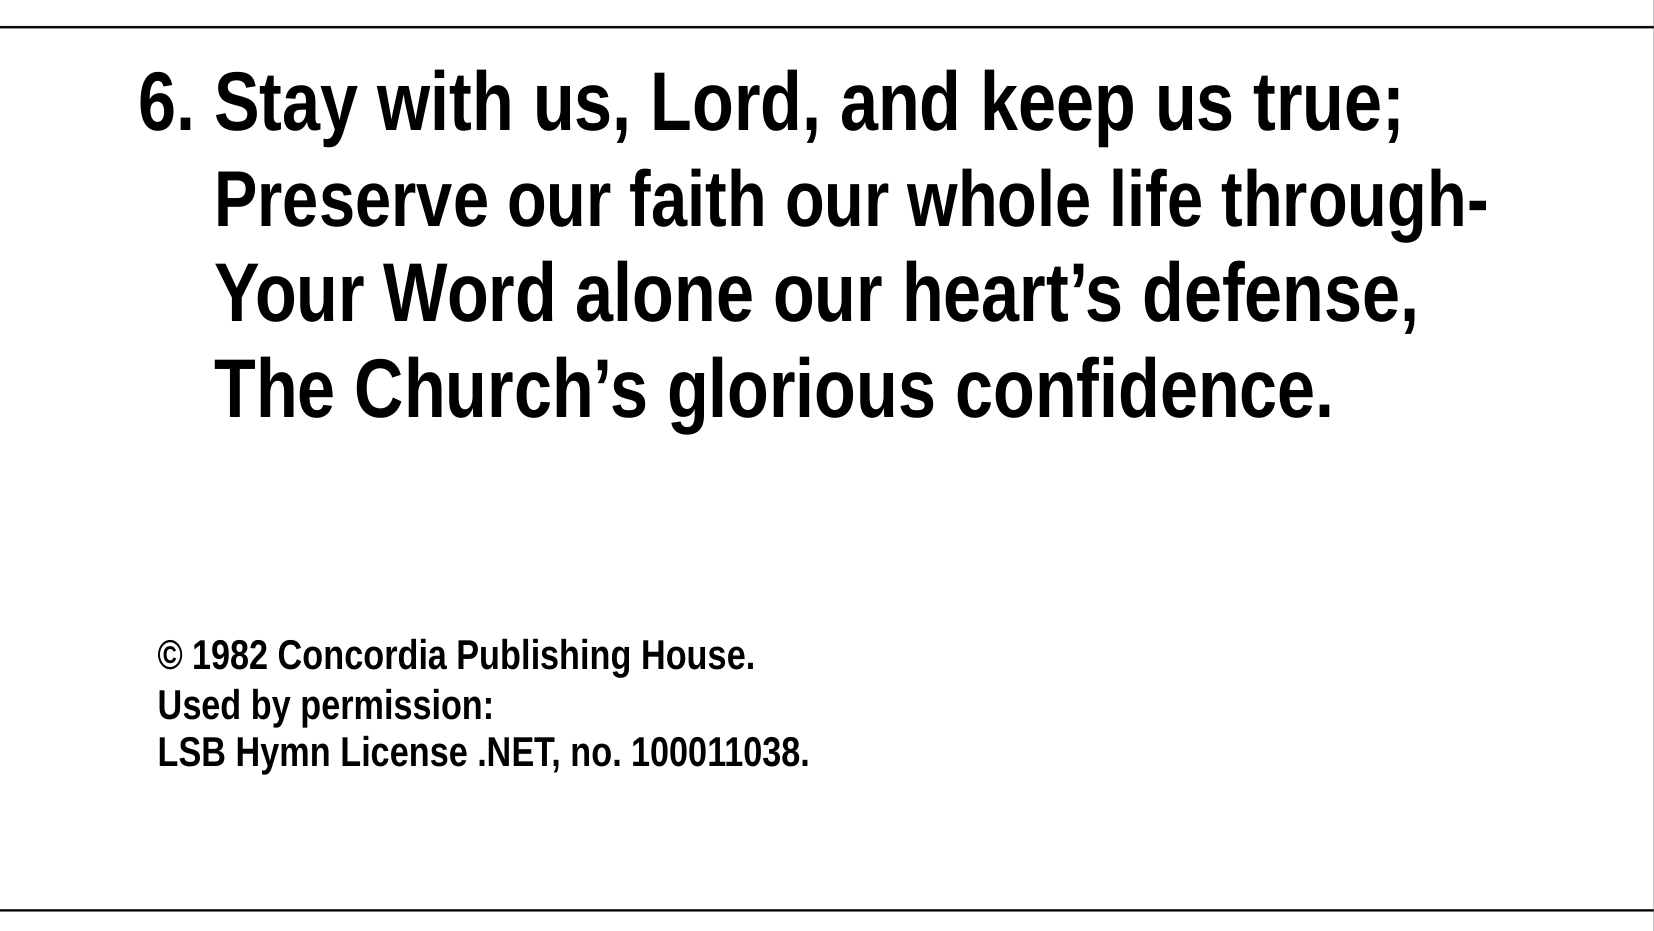

6. Stay with us, Lord, and keep us true;
 Preserve our faith our whole life through-
 Your Word alone our heart’s defense,
 The Church’s glorious confidence.
 © 1982 Concordia Publishing House.
 Used by permission:
 LSB Hymn License .NET, no. 100011038.